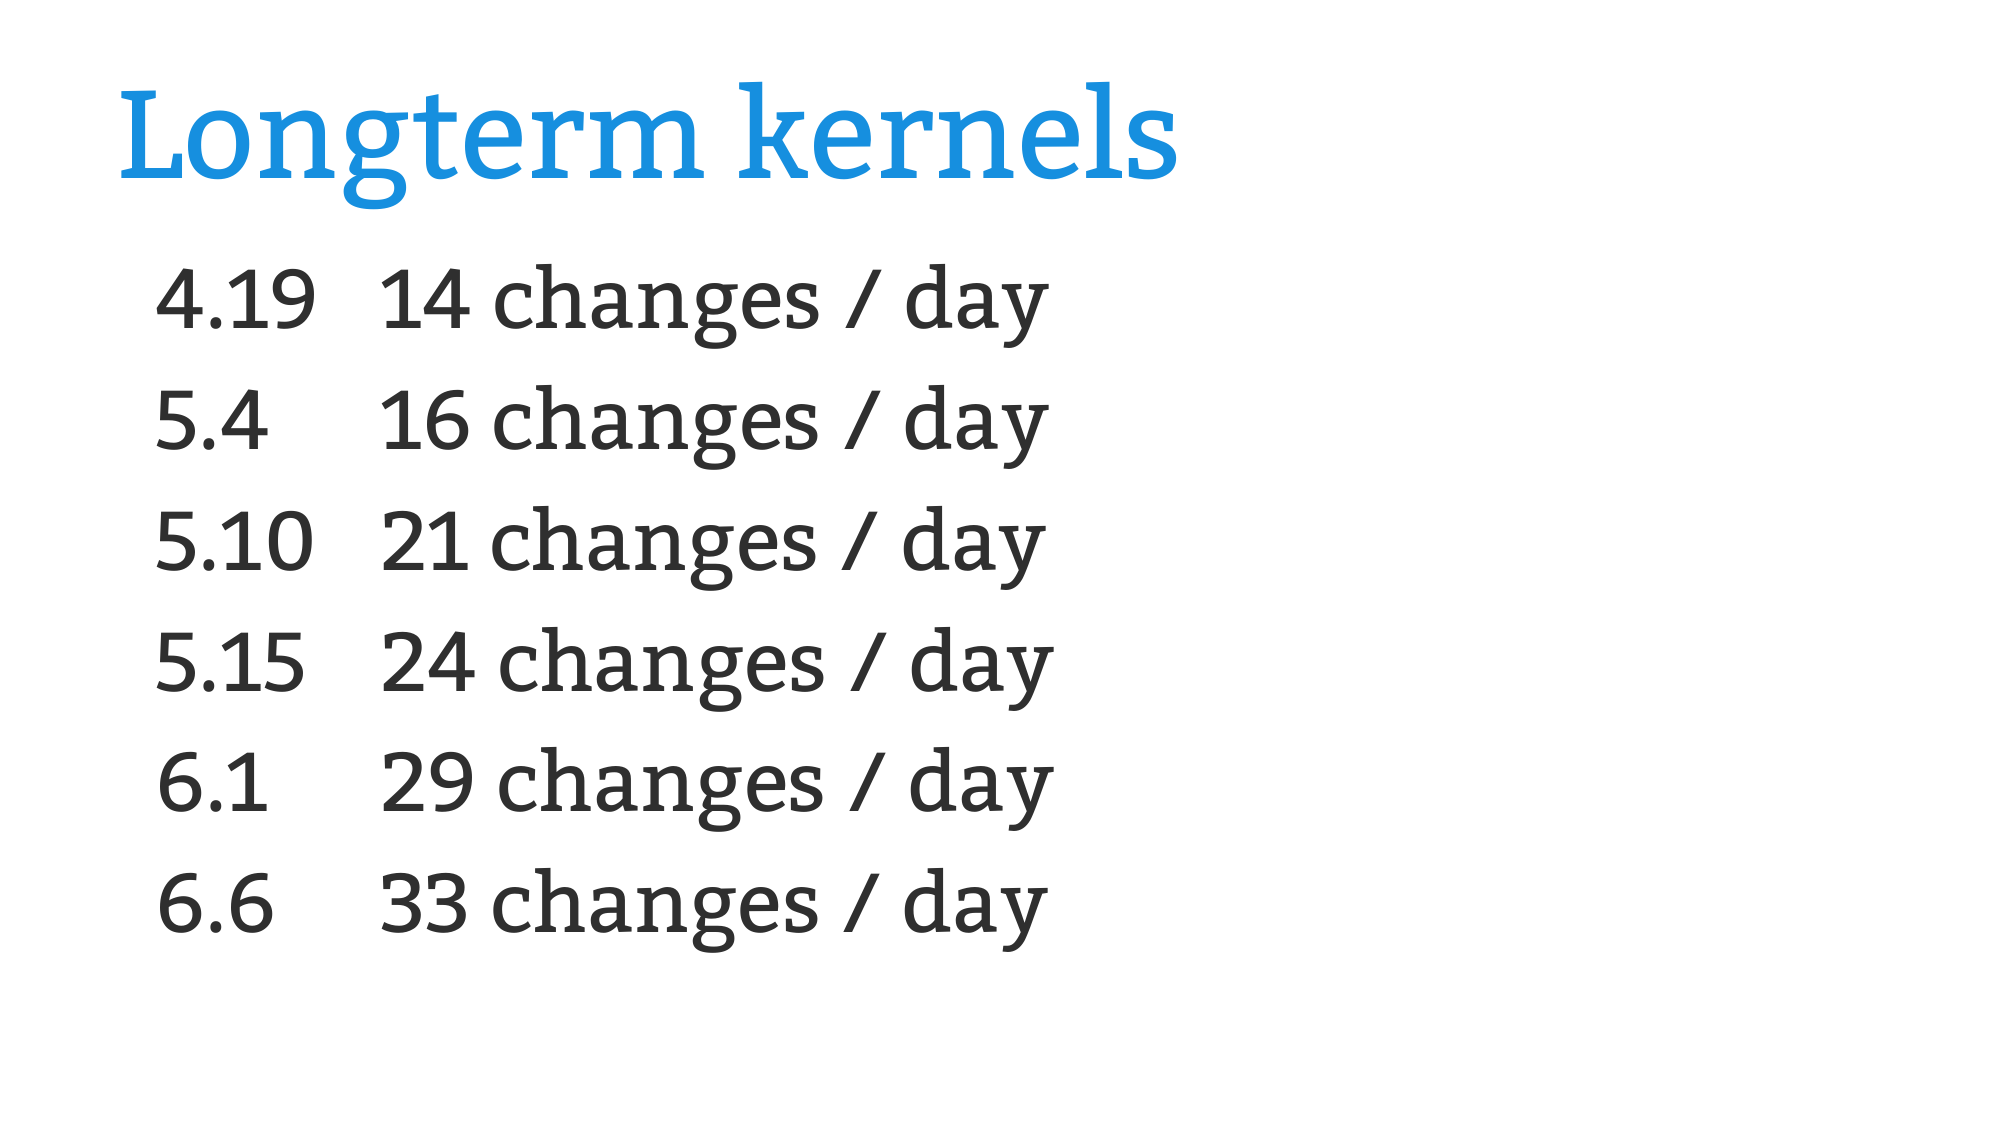

# Longterm kernels
4.19	14 changes / day
5.4		16 changes / day
5.10	21 changes / day
5.15	24 changes / day
6.1		29 changes / day
6.6		33 changes / day